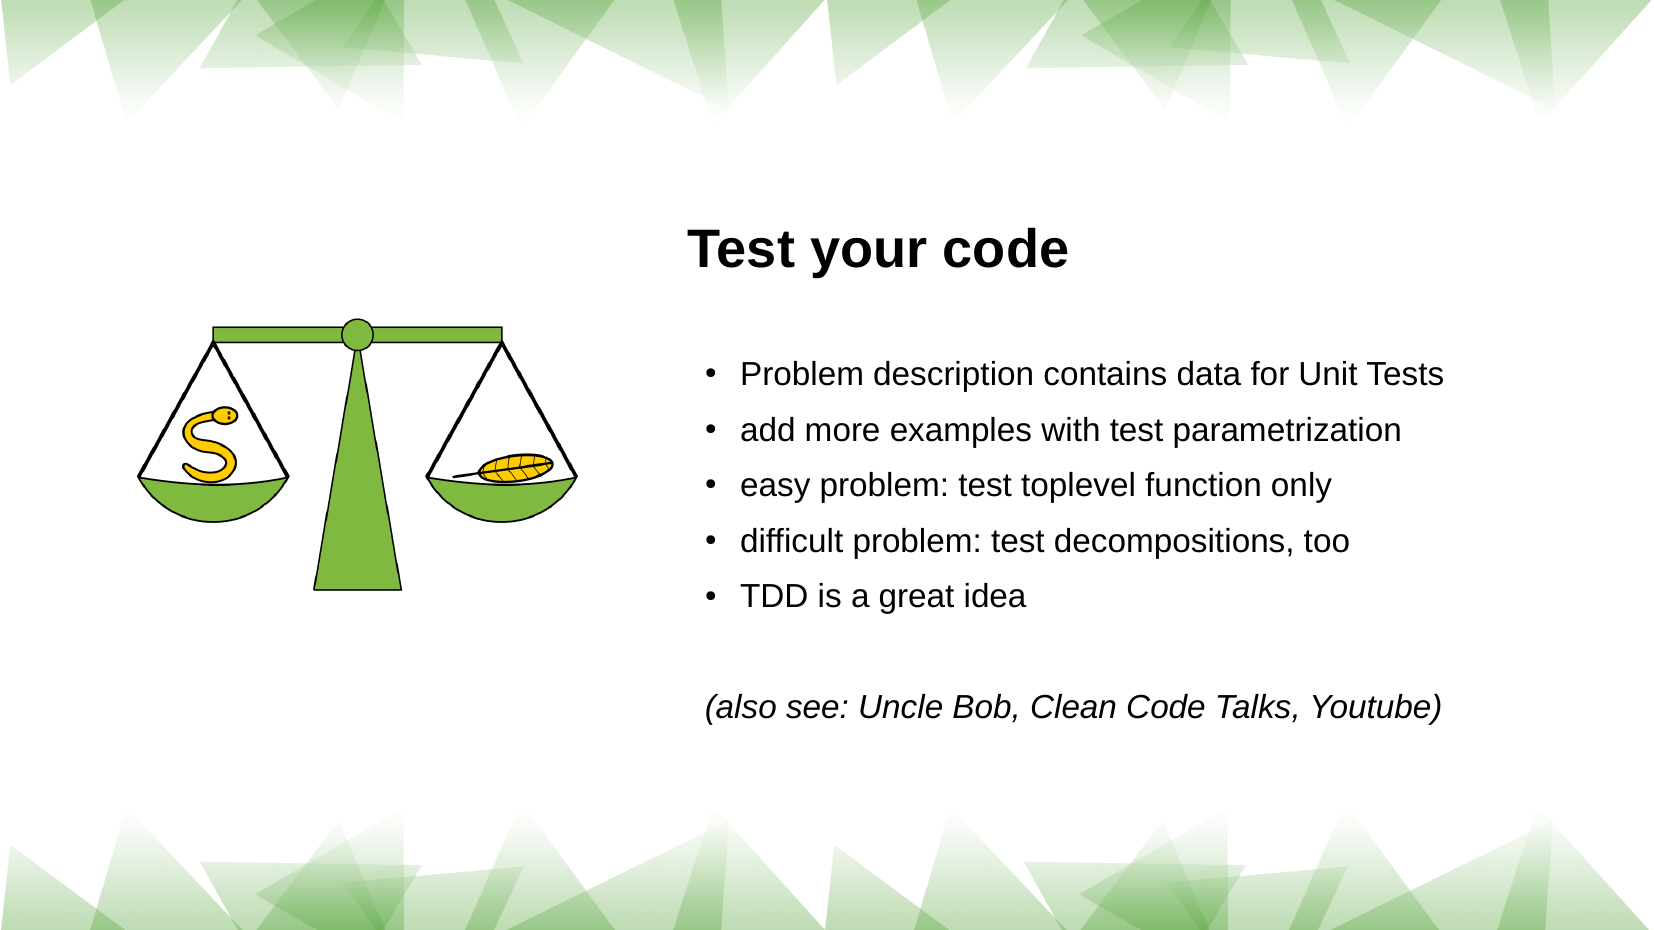

# Test your code
Problem description contains data for Unit Tests
add more examples with test parametrization
easy problem: test toplevel function only
difficult problem: test decompositions, too
TDD is a great idea
(also see: Uncle Bob, Clean Code Talks, Youtube)